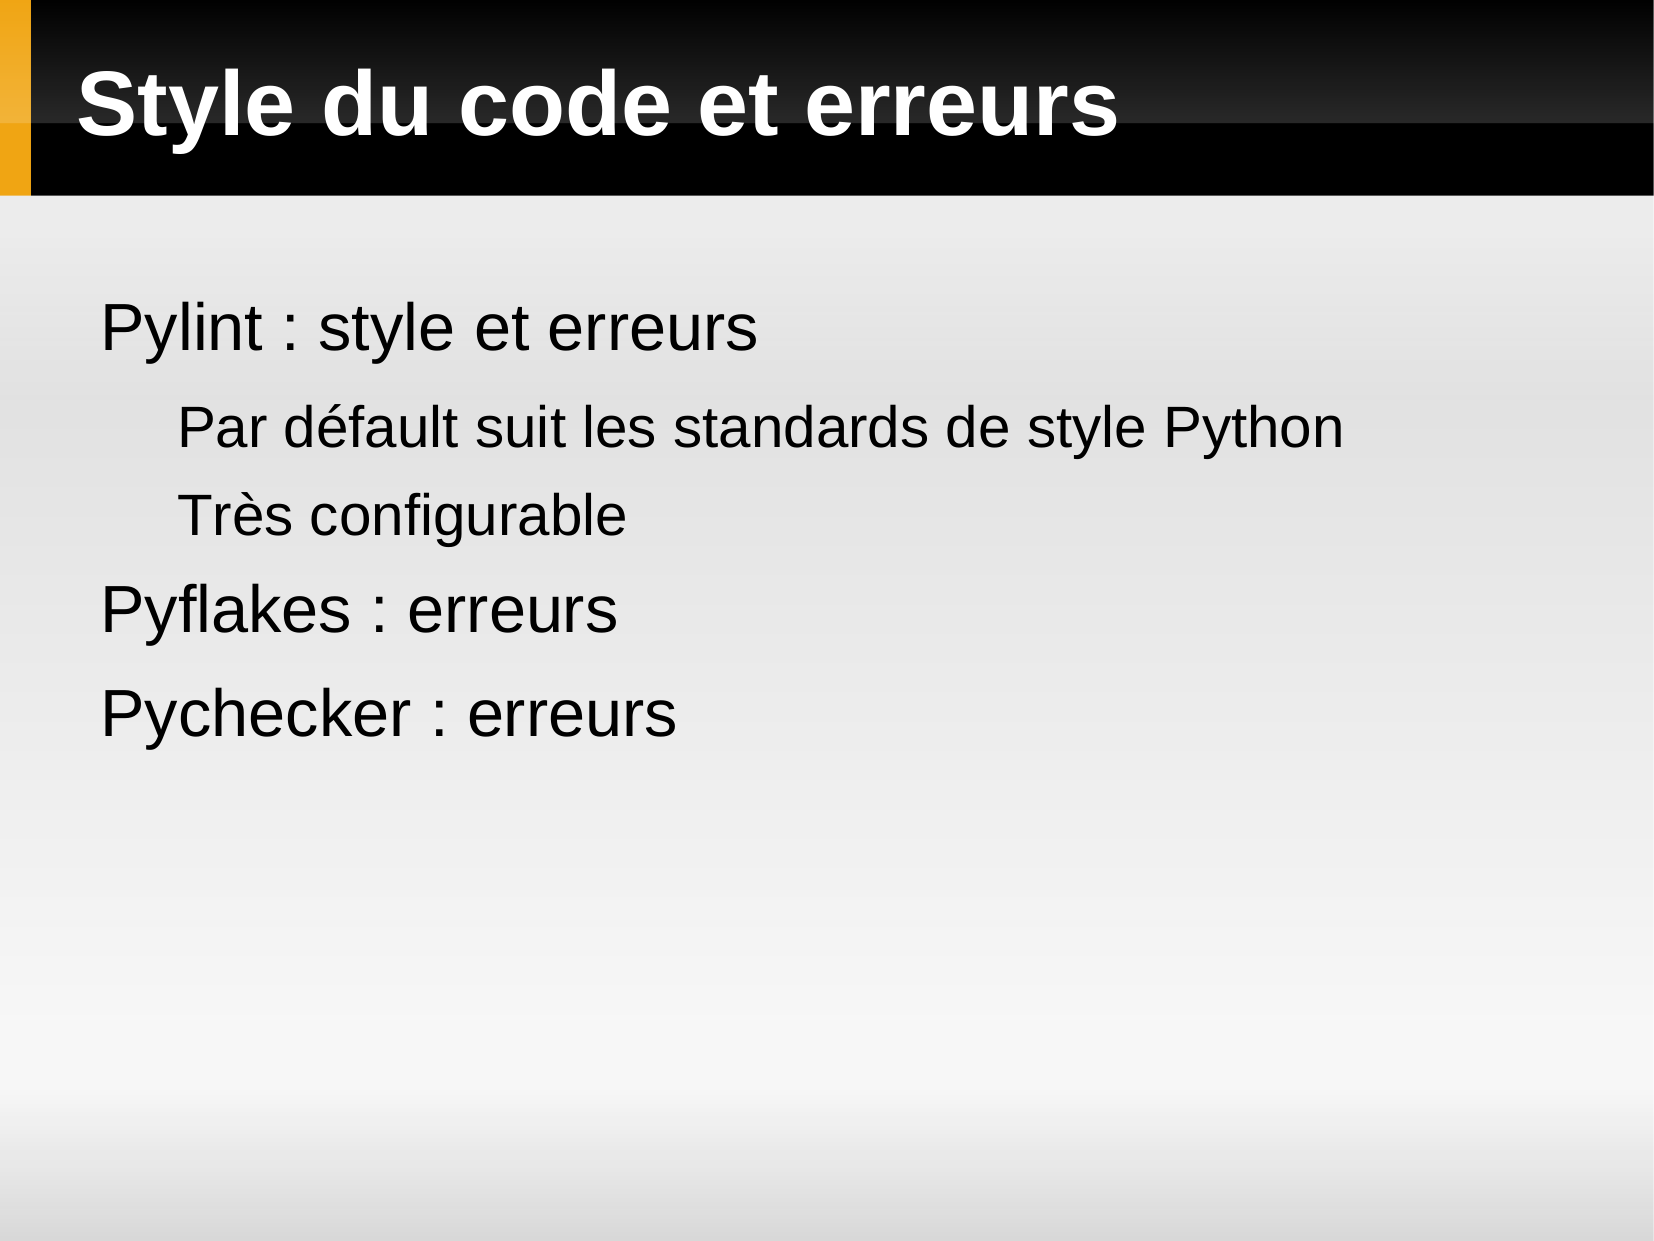

# Style du code et erreurs
Pylint : style et erreurs
Par défault suit les standards de style Python
Très configurable
Pyflakes : erreurs
Pychecker : erreurs